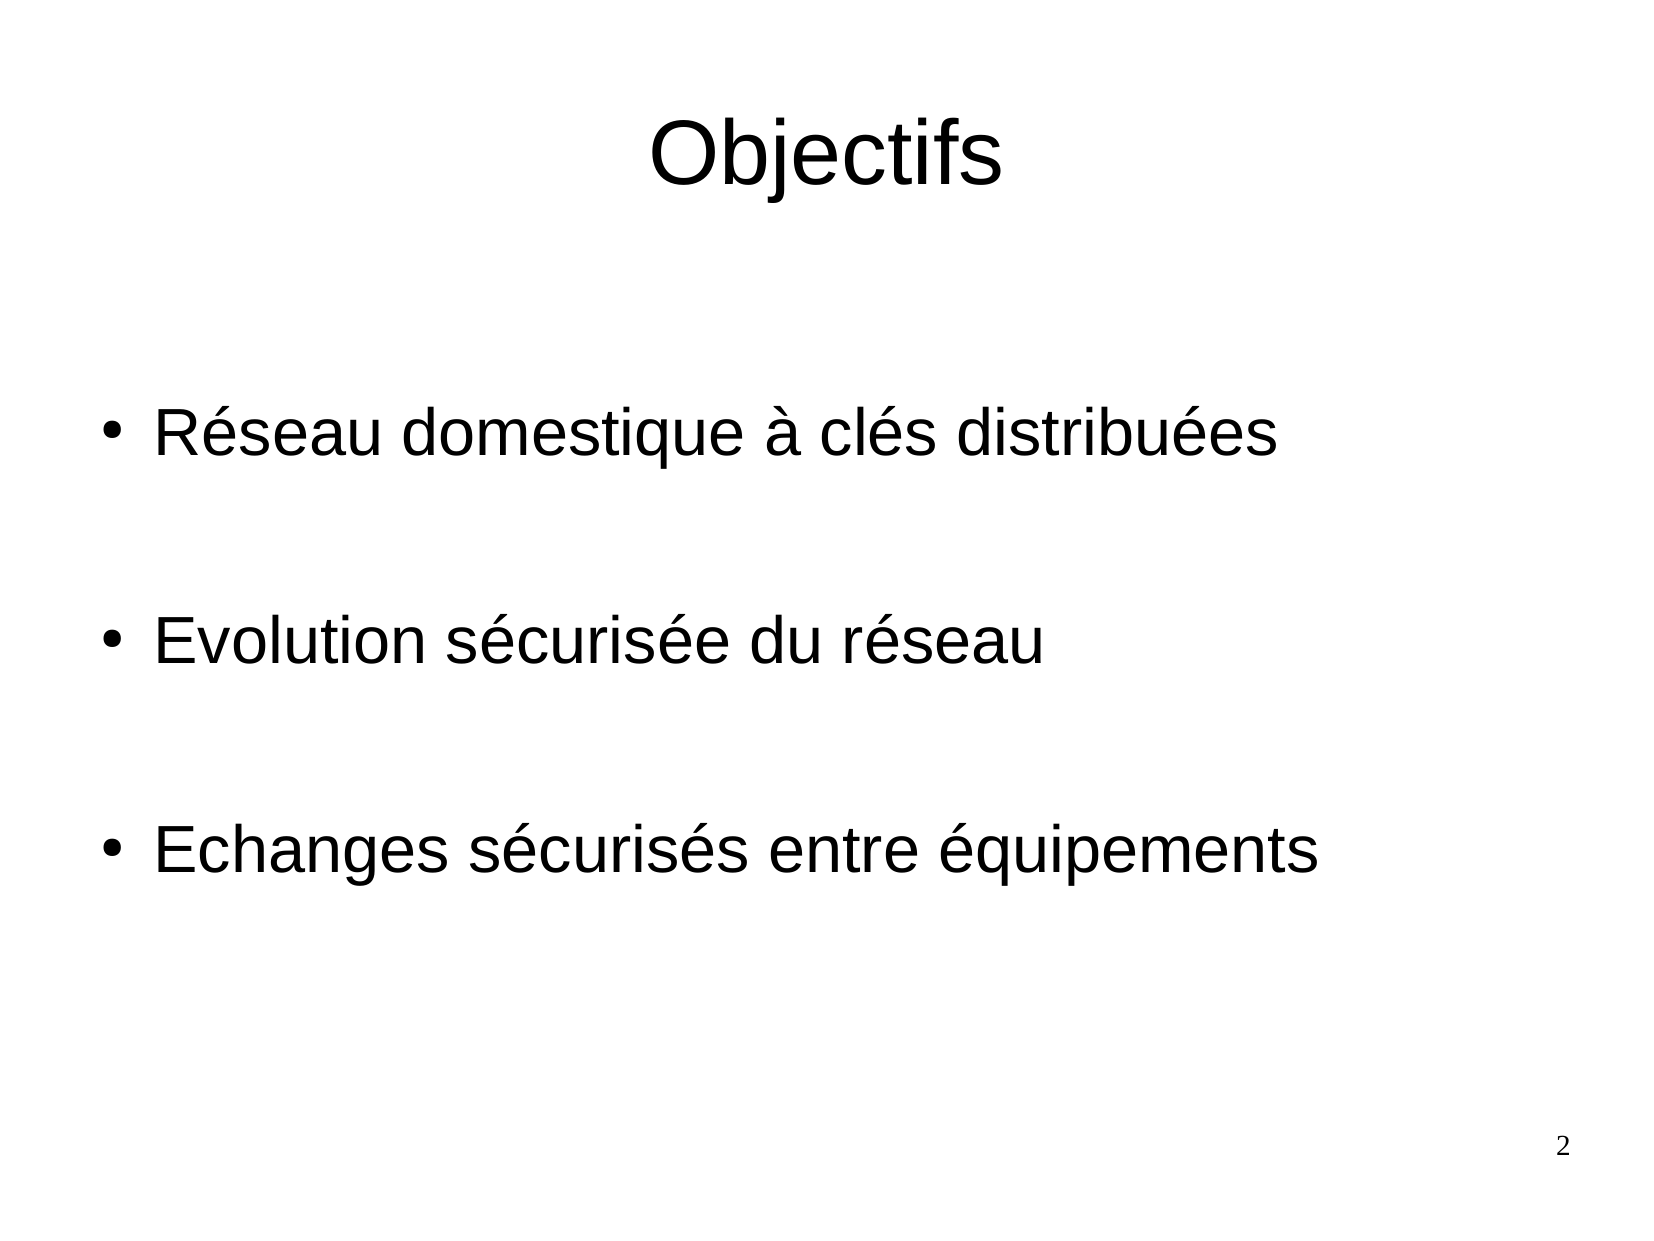

# Objectifs
Réseau domestique à clés distribuées
Evolution sécurisée du réseau
Echanges sécurisés entre équipements
2